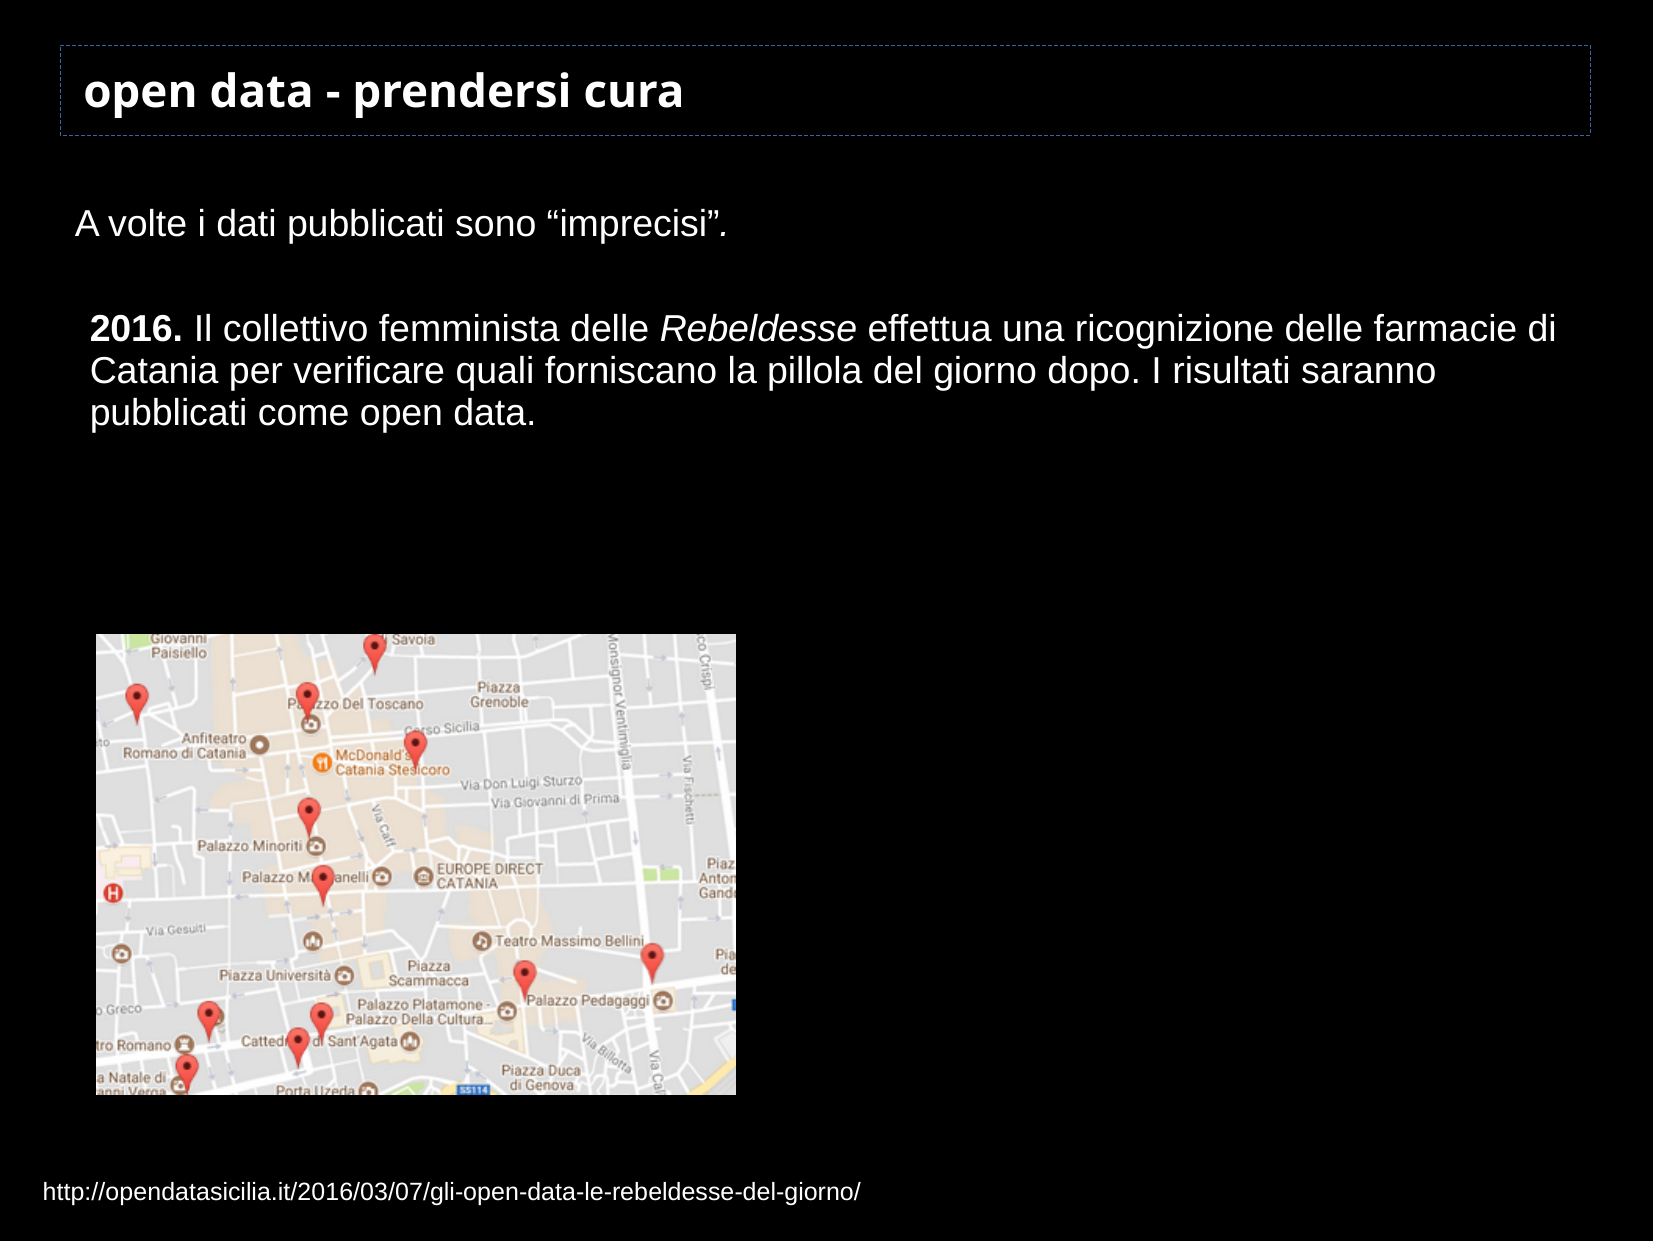

# open data - prendersi cura
A volte i dati pubblicati sono “imprecisi”.
2016. Il collettivo femminista delle Rebeldesse effettua una ricognizione delle farmacie di Catania per verificare quali forniscano la pillola del giorno dopo. I risultati saranno pubblicati come open data.
http://opendatasicilia.it/2016/03/07/gli-open-data-le-rebeldesse-del-giorno/